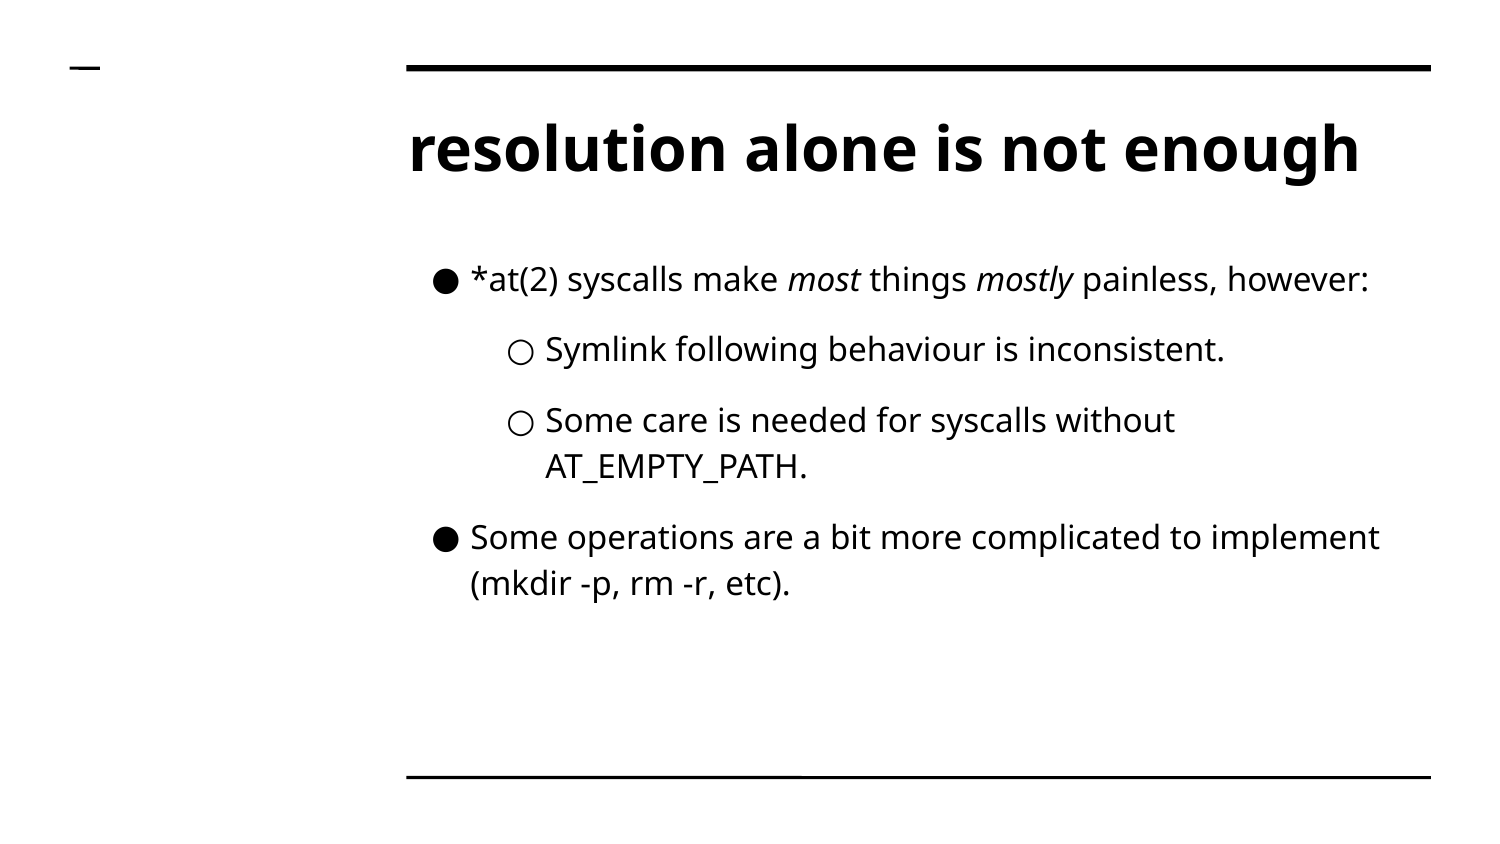

# resolution alone is not enough
*at(2) syscalls make most things mostly painless, however:
Symlink following behaviour is inconsistent.
Some care is needed for syscalls without AT_EMPTY_PATH.
Some operations are a bit more complicated to implement (mkdir -p, rm -r, etc).